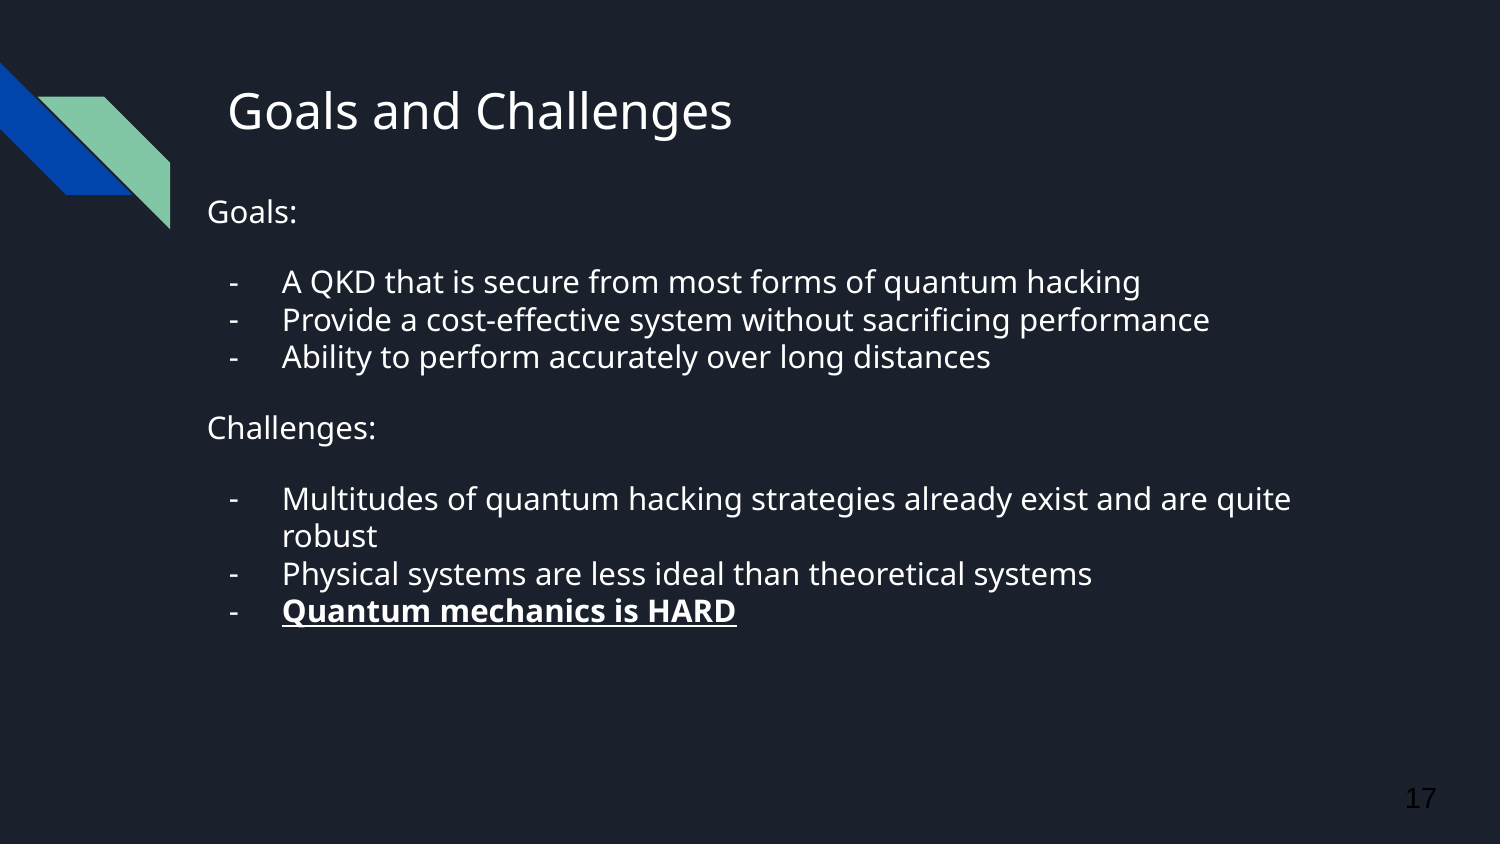

# Goals and Challenges
Goals:
A QKD that is secure from most forms of quantum hacking
Provide a cost-effective system without sacrificing performance
Ability to perform accurately over long distances
Challenges:
Multitudes of quantum hacking strategies already exist and are quite robust
Physical systems are less ideal than theoretical systems
Quantum mechanics is HARD